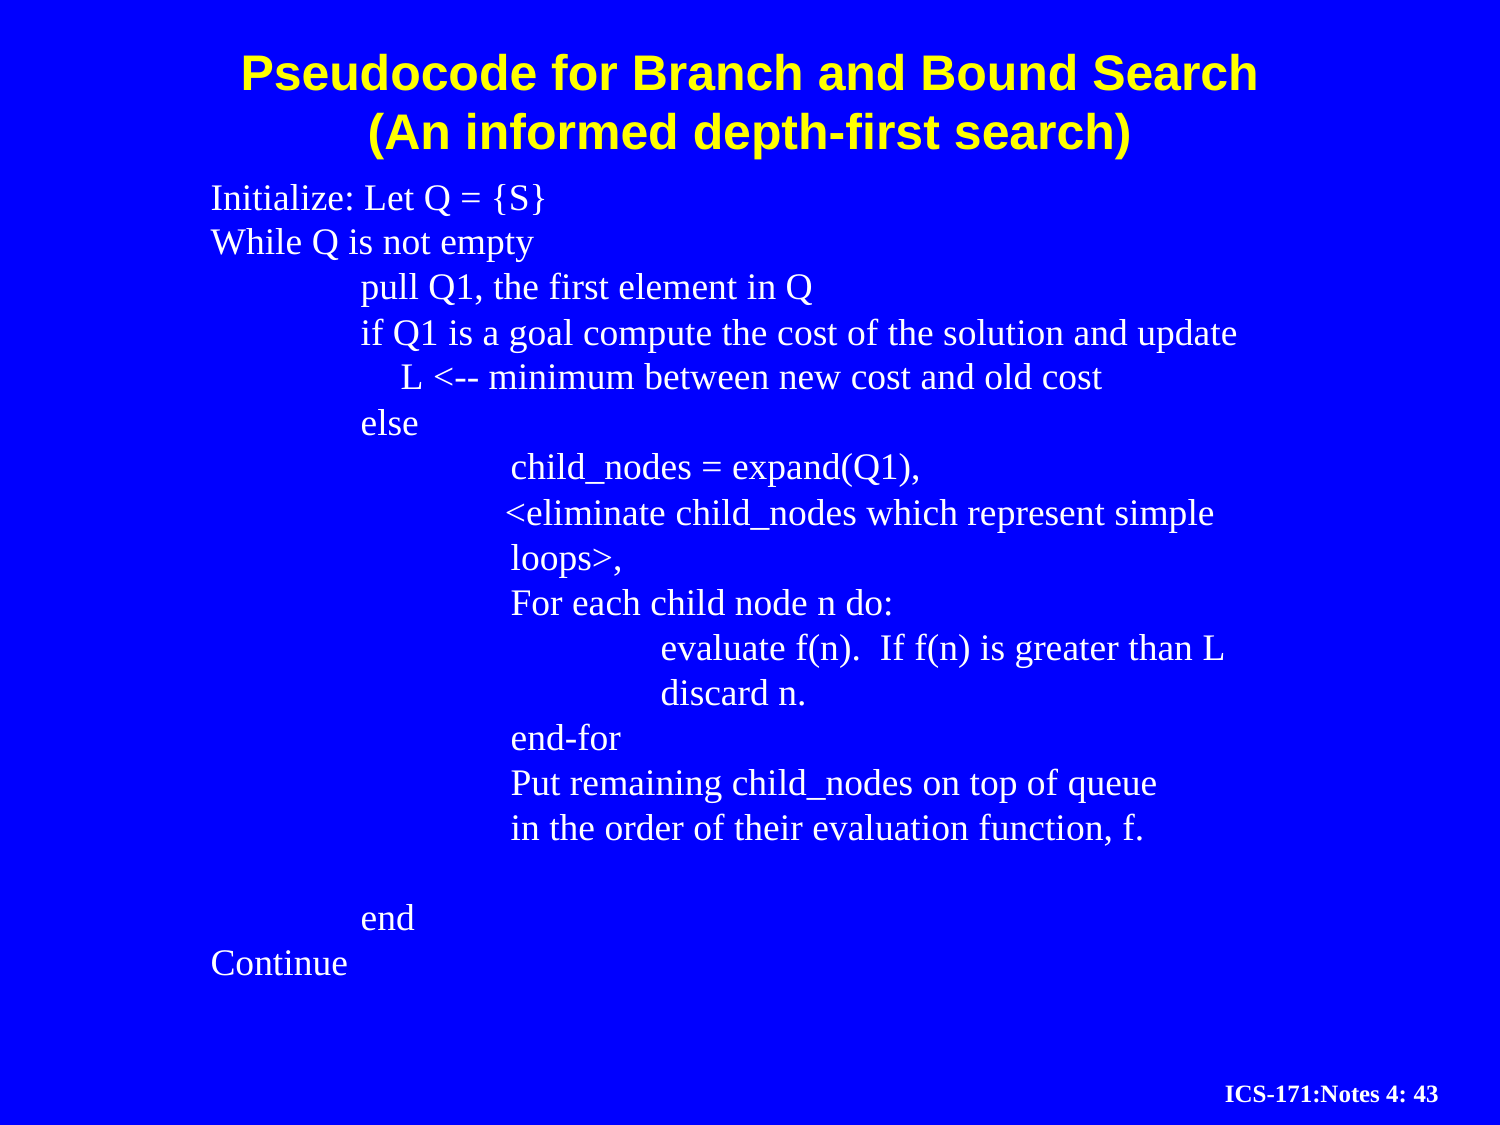

# Pseudocode for Branch and Bound Search (An informed depth-first search)
Initialize: Let Q = {S}
While Q is not empty
	pull Q1, the first element in Q
	if Q1 is a goal compute the cost of the solution and update
 L <-- minimum between new cost and old cost
	else
		child_nodes = expand(Q1),
 <eliminate child_nodes which represent simple 		loops>,
		For each child node n do:
			evaluate f(n). If f(n) is greater than L 				discard n.
		end-for
		Put remaining child_nodes on top of queue 			in the order of their evaluation function, f.
	end
Continue